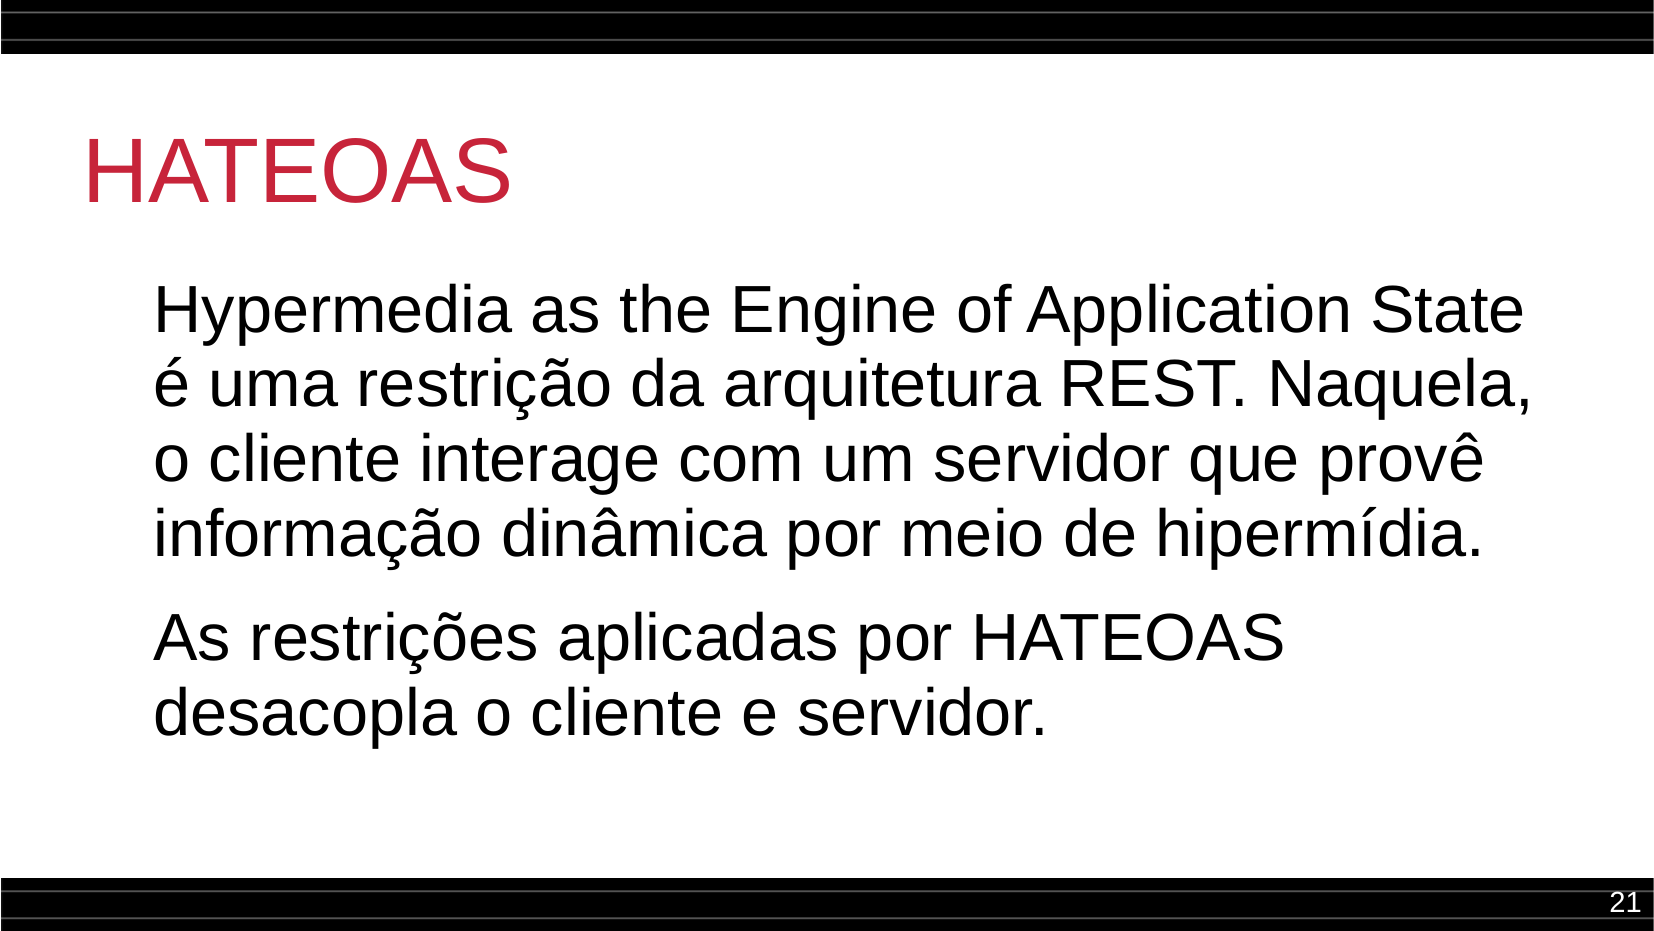

# HATEOAS
Hypermedia as the Engine of Application State é uma restrição da arquitetura REST. Naquela, o cliente interage com um servidor que provê informação dinâmica por meio de hipermídia.
As restrições aplicadas por HATEOAS desacopla o cliente e servidor.